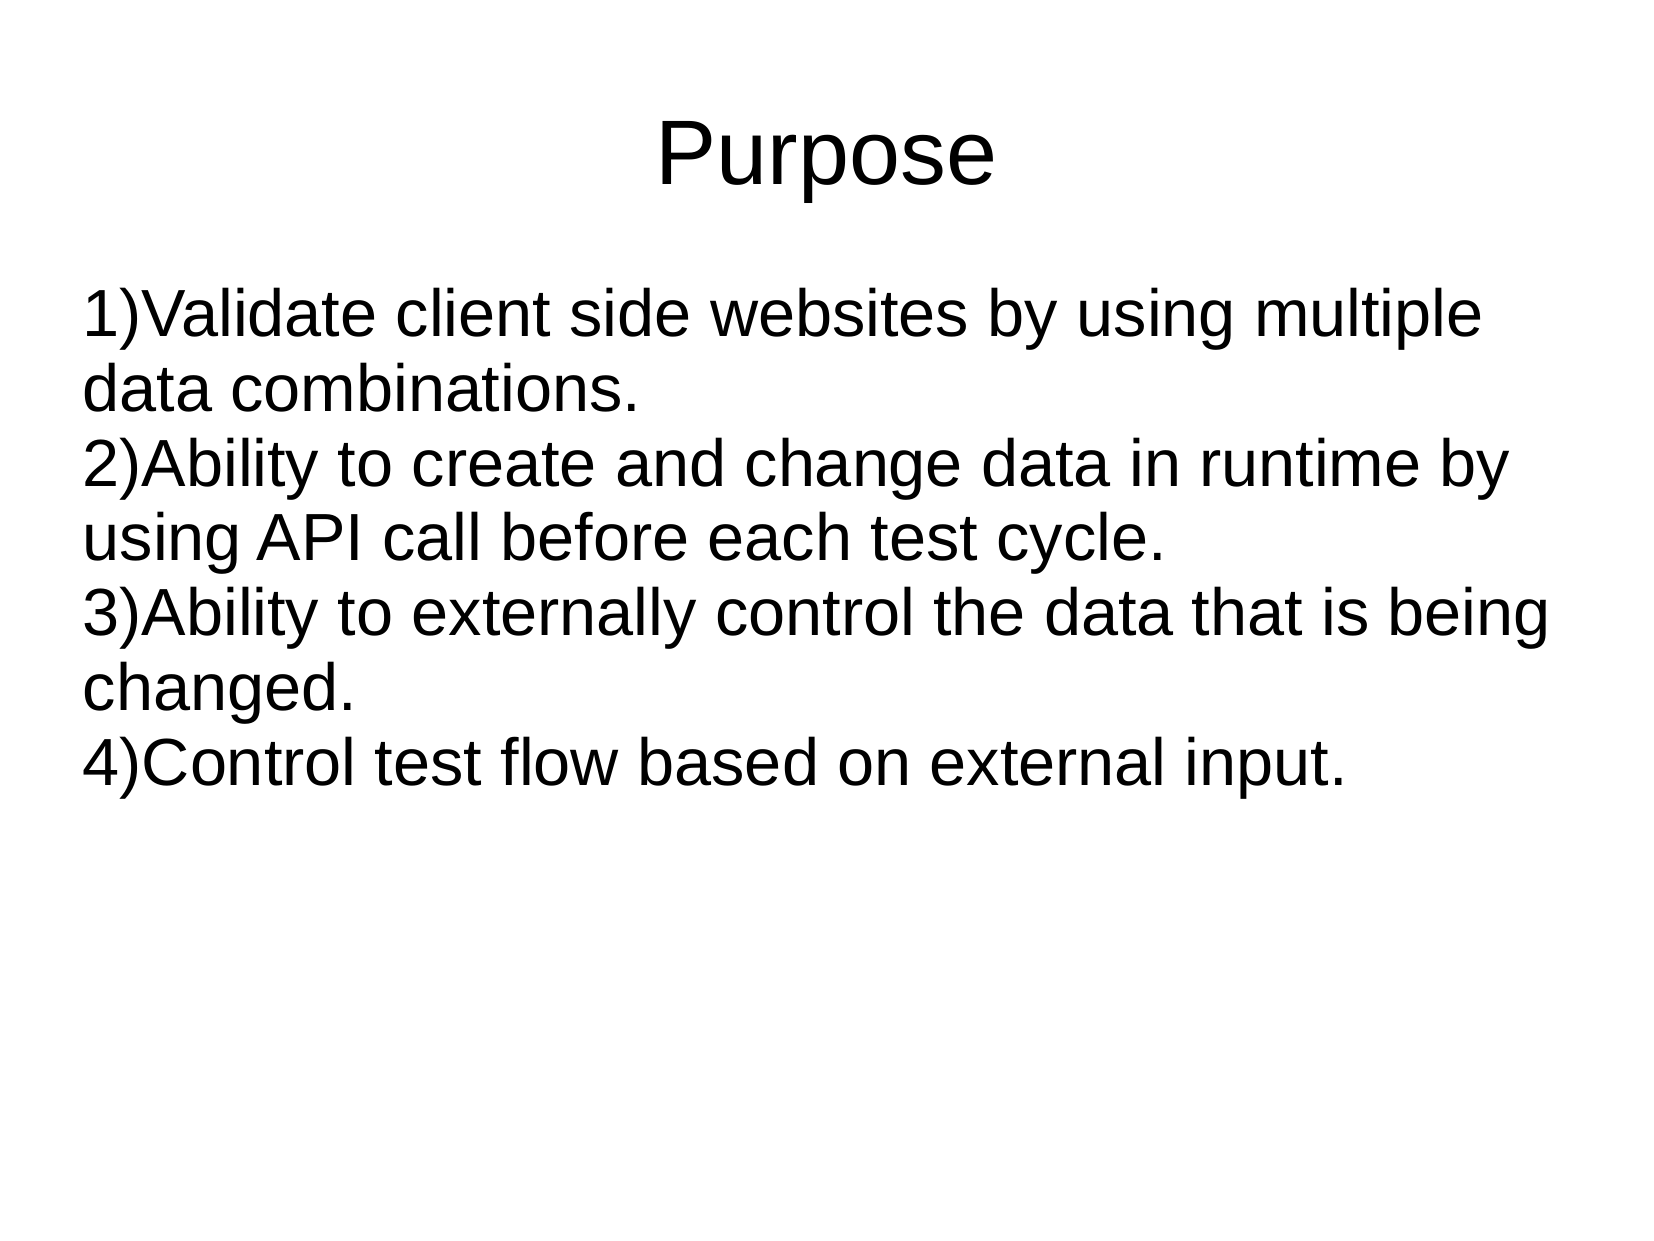

Purpose
# 1)Validate client side websites by using multiple data combinations. 2)Ability to create and change data in runtime by using API call before each test cycle.
3)Ability to externally control the data that is being changed.
4)Control test flow based on external input.